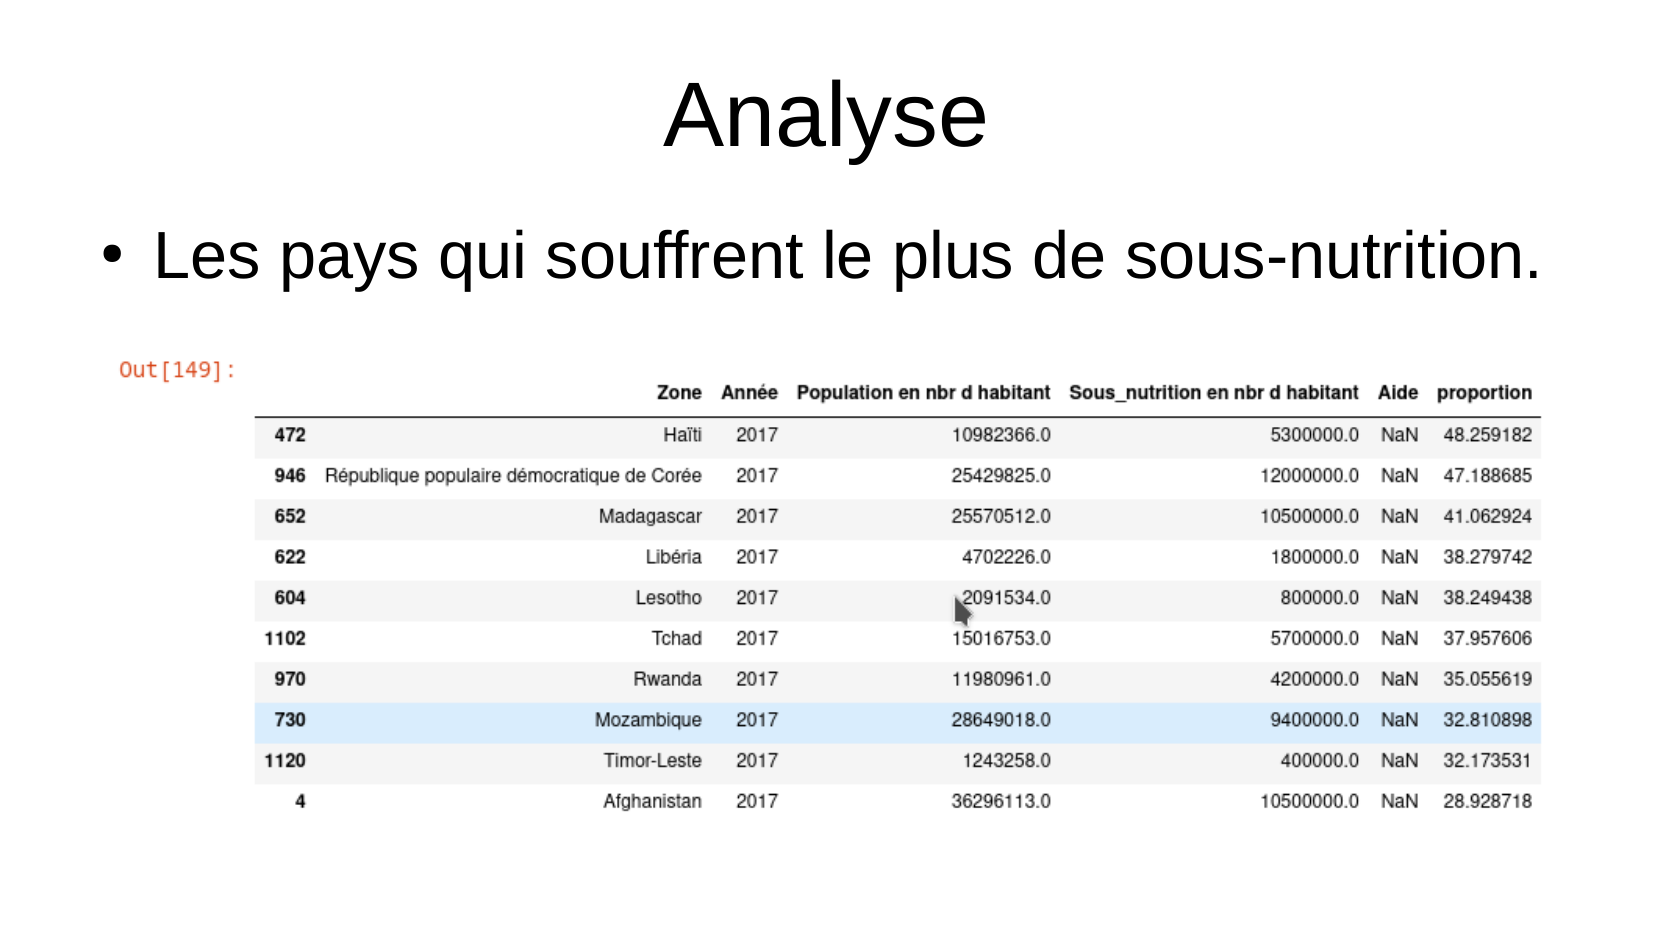

# Analyse
Les pays qui souffrent le plus de sous-nutrition.